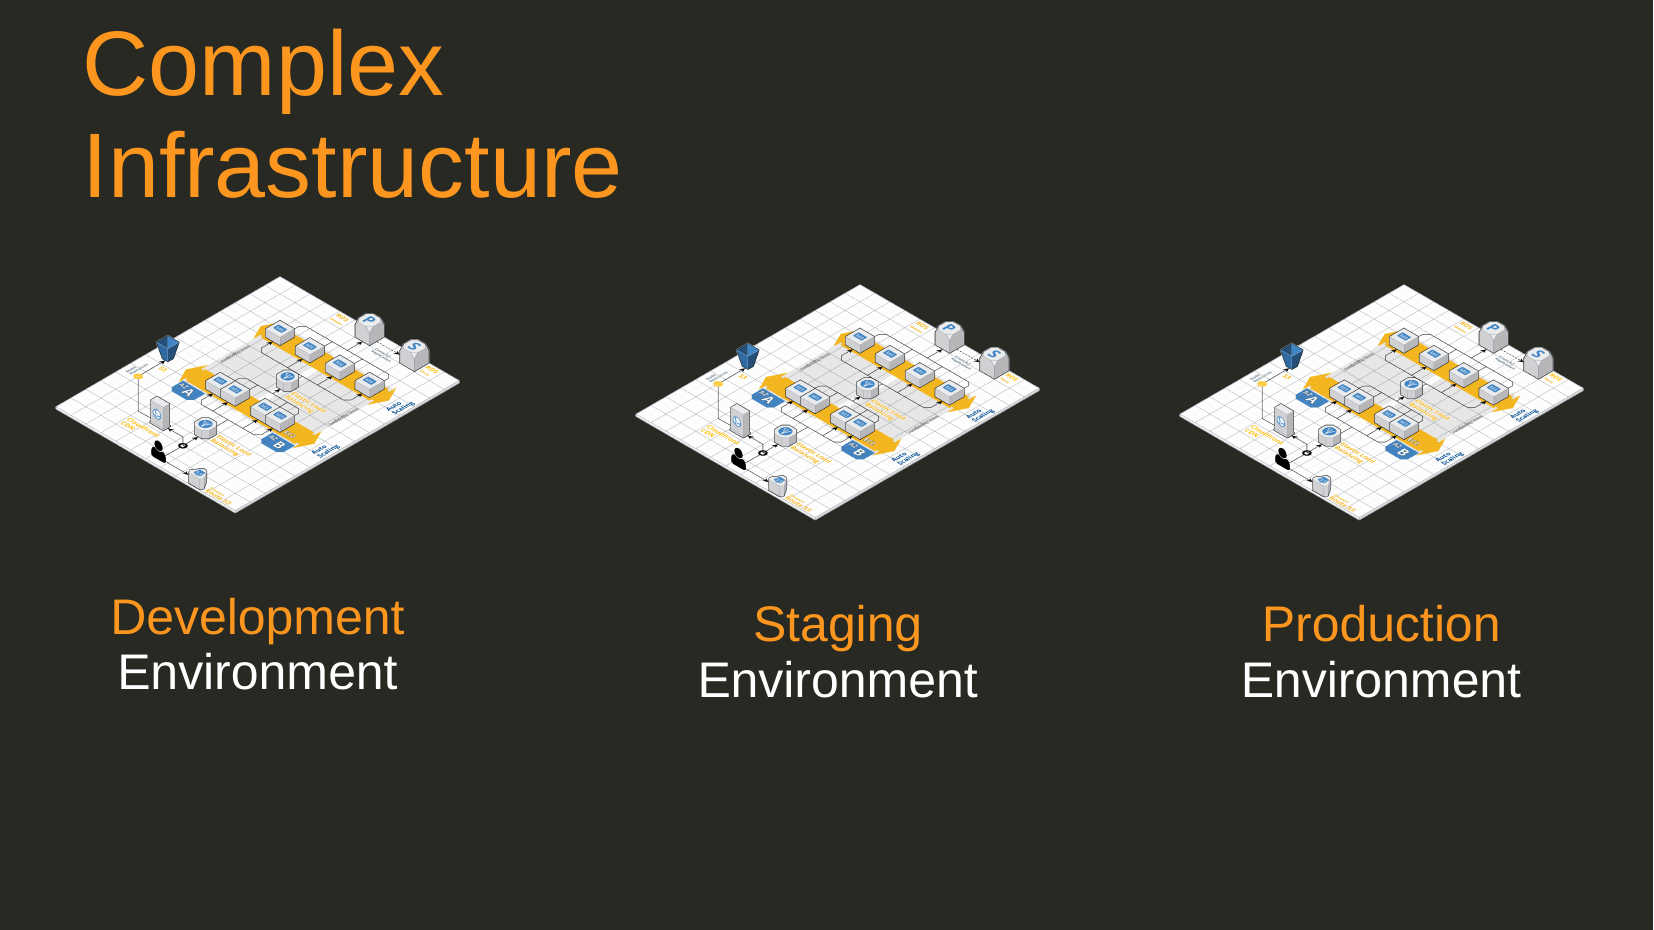

# Complex Infrastructure
Development
Environment
Staging
Environment
Production
Environment